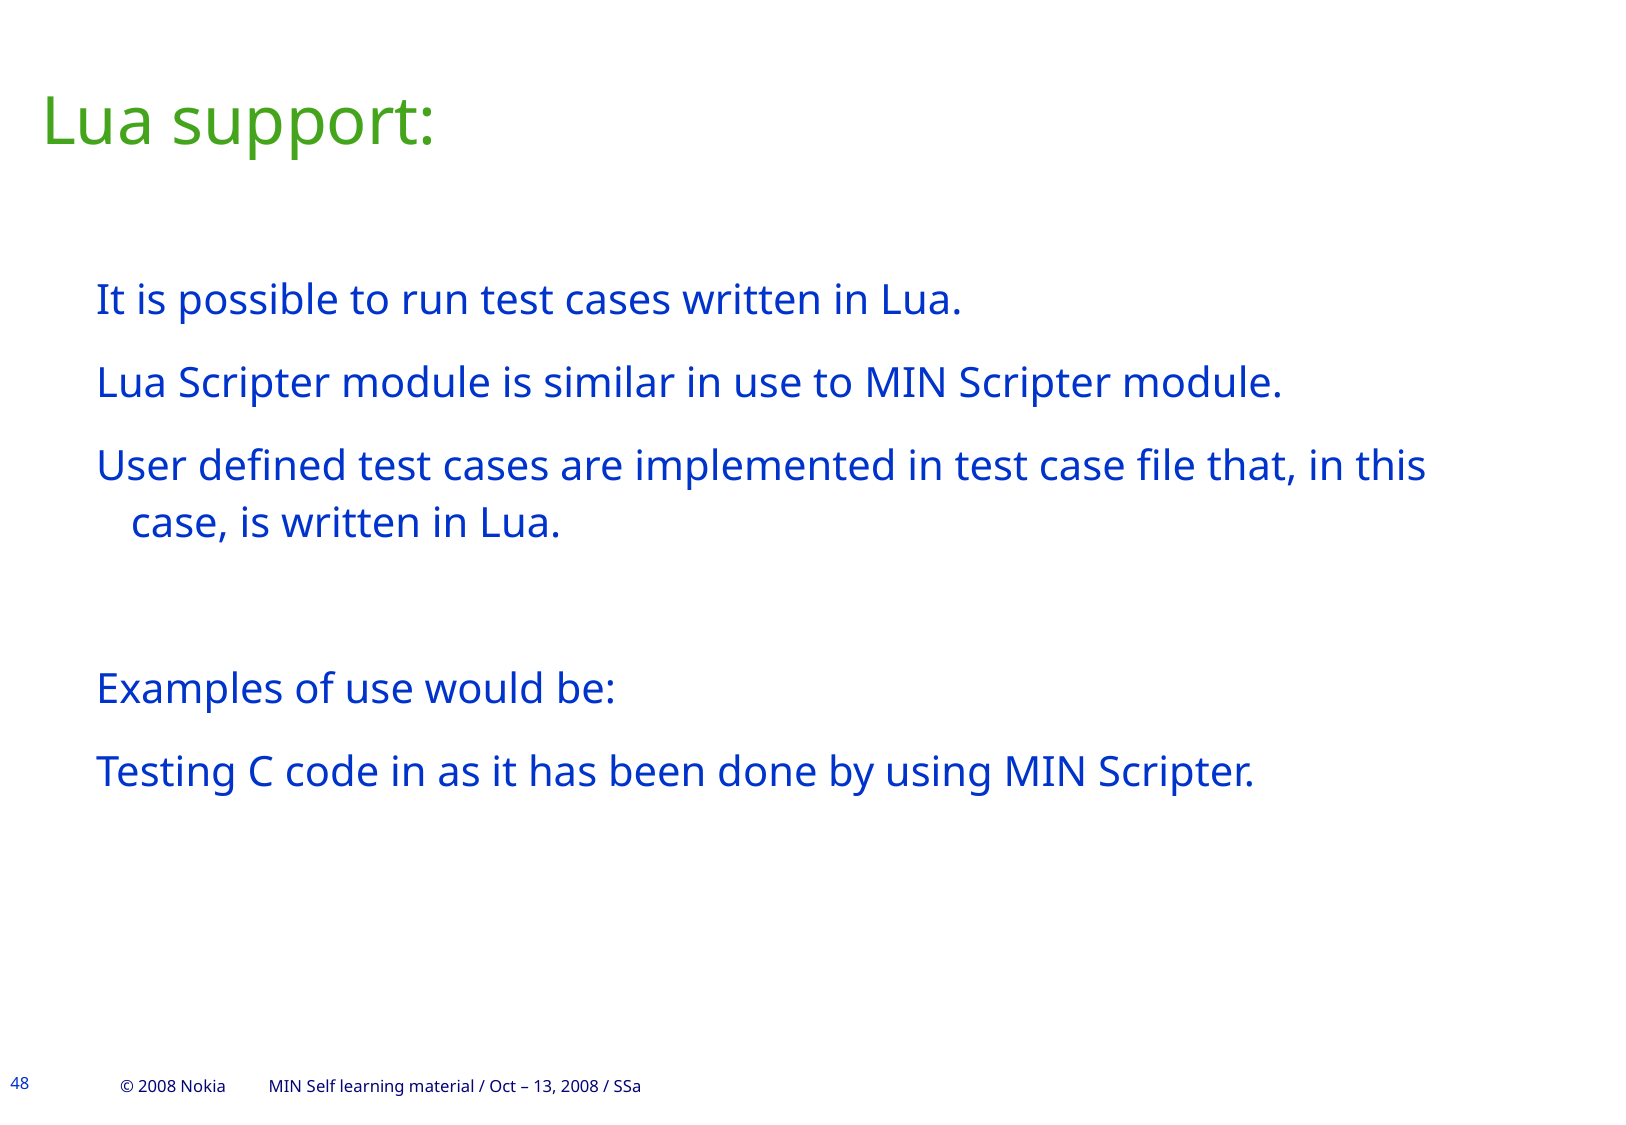

# Lua support:
It is possible to run test cases written in Lua.
Lua Scripter module is similar in use to MIN Scripter module.
User defined test cases are implemented in test case file that, in this case, is written in Lua.
Examples of use would be:
Testing C code in as it has been done by using MIN Scripter.